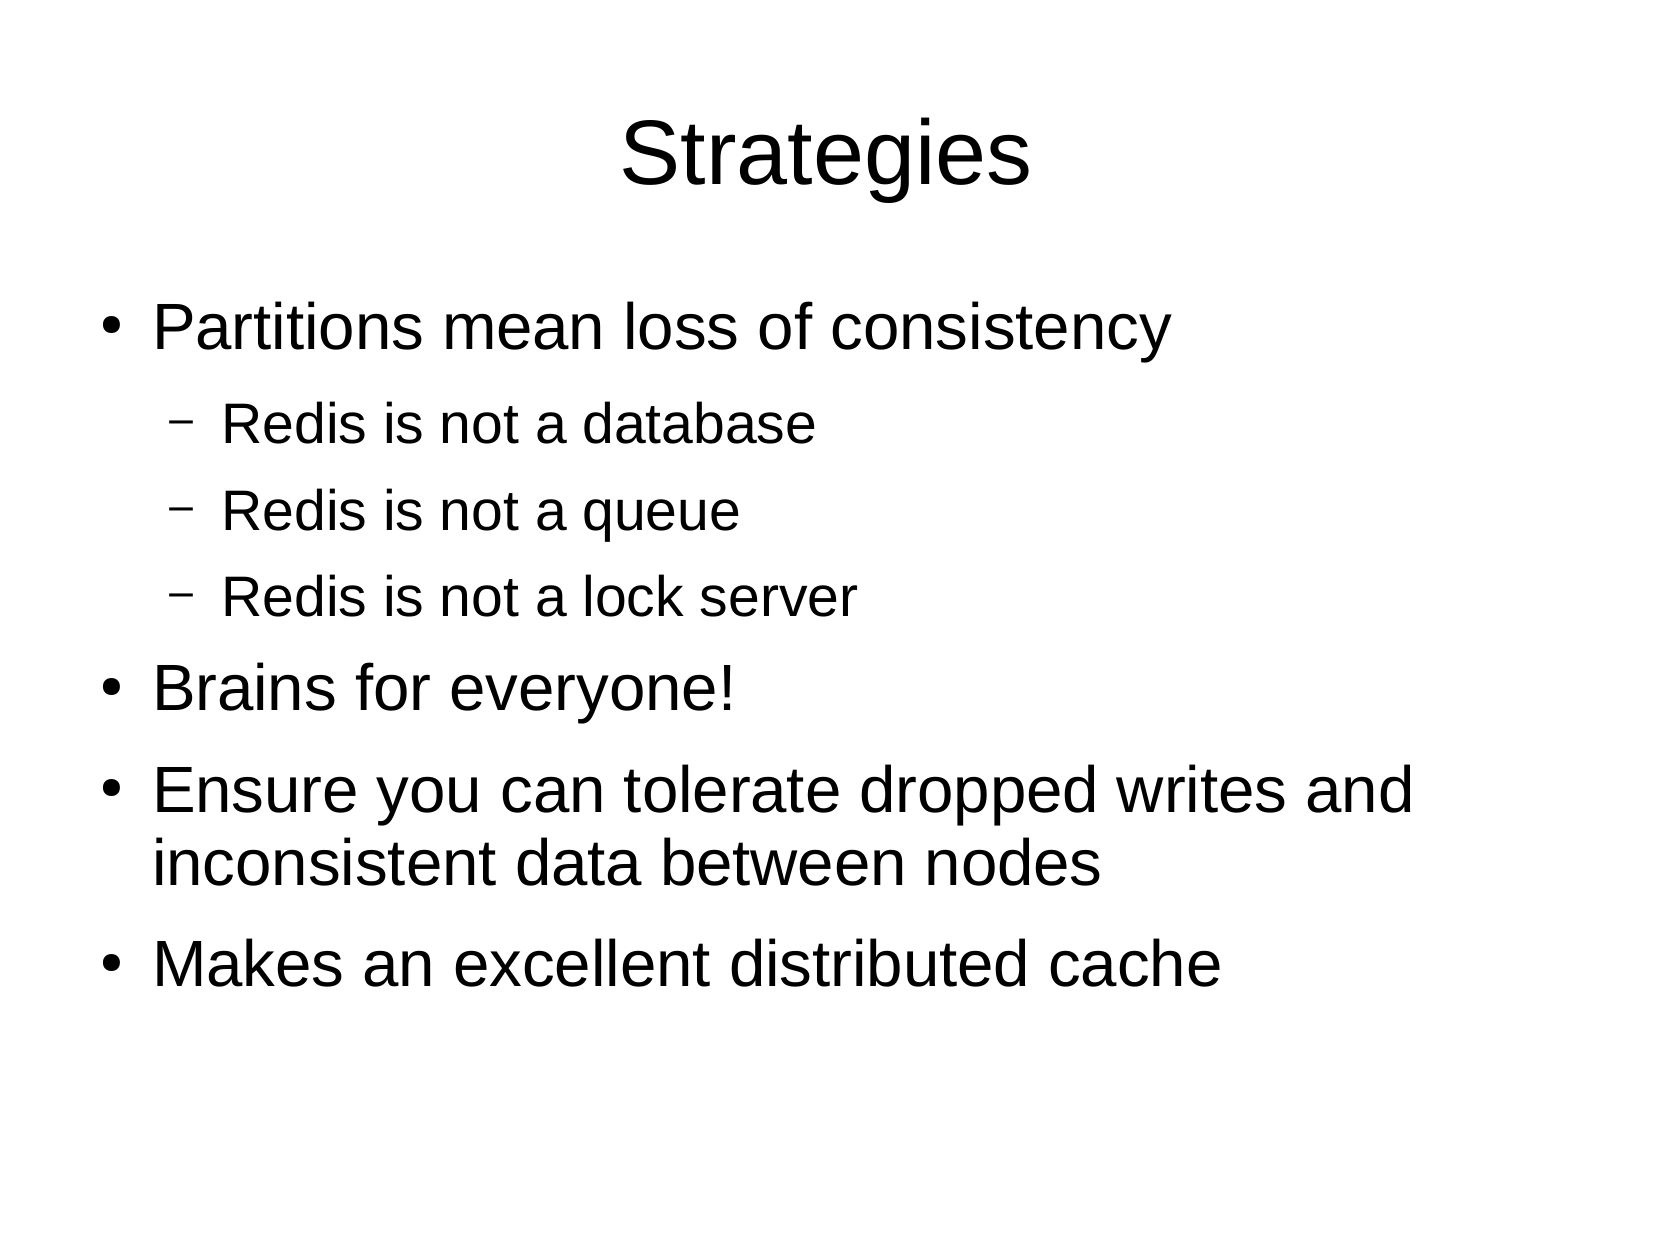

# Strategies
Partitions mean loss of consistency
Redis is not a database
Redis is not a queue
Redis is not a lock server
Brains for everyone!
Ensure you can tolerate dropped writes and inconsistent data between nodes
Makes an excellent distributed cache